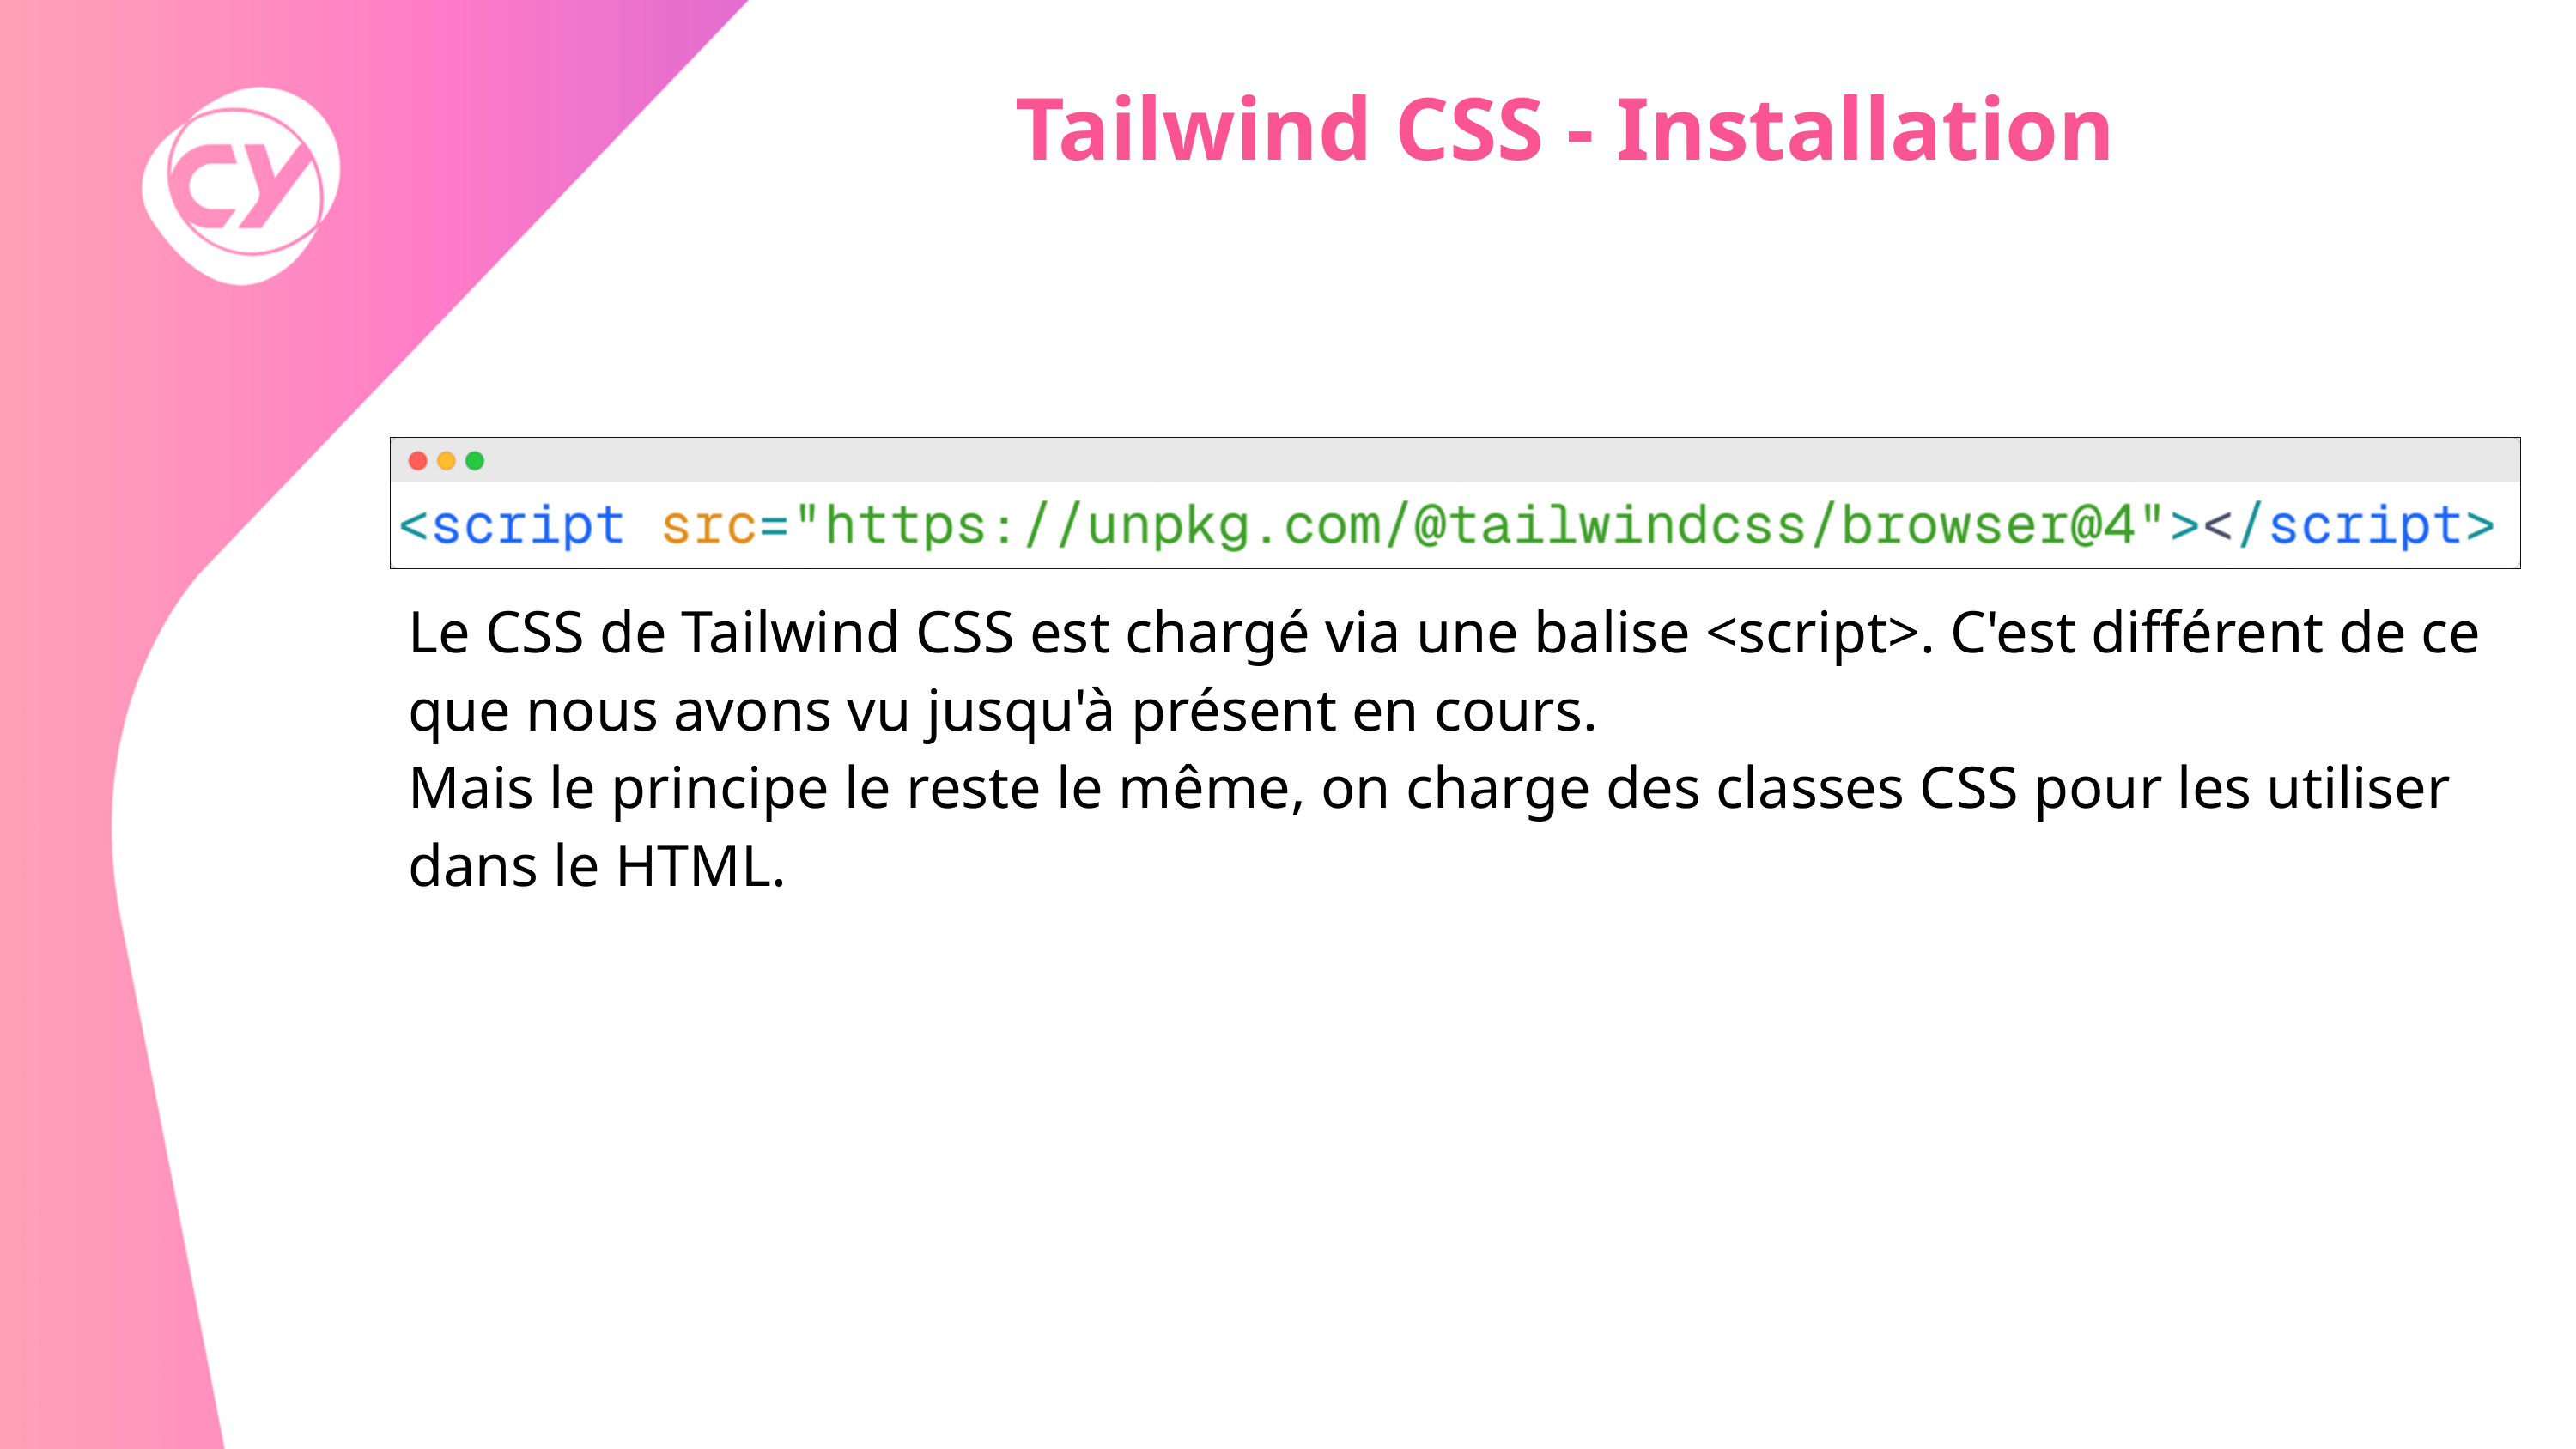

Tailwind CSS - Installation
Le CSS de Tailwind CSS est chargé via une balise <script>. C'est différent de ce que nous avons vu jusqu'à présent en cours.
Mais le principe le reste le même, on charge des classes CSS pour les utiliser dans le HTML.